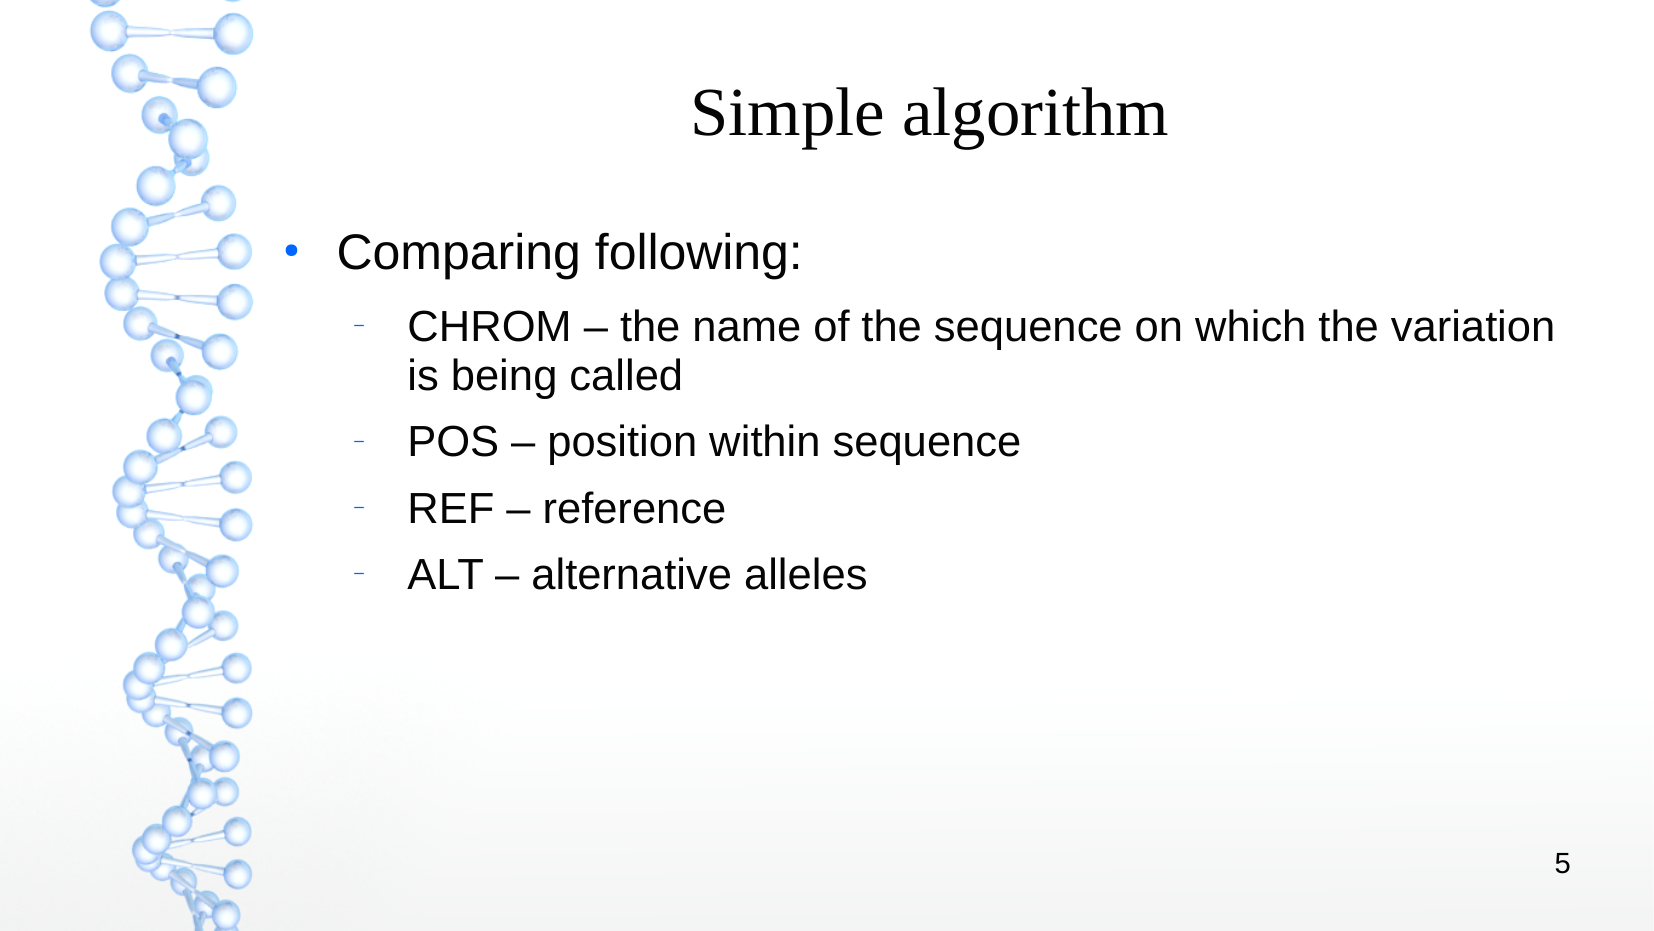

# Simple algorithm
Comparing following:
CHROM – the name of the sequence on which the variation is being called
POS – position within sequence
REF – reference
ALT – alternative alleles
5